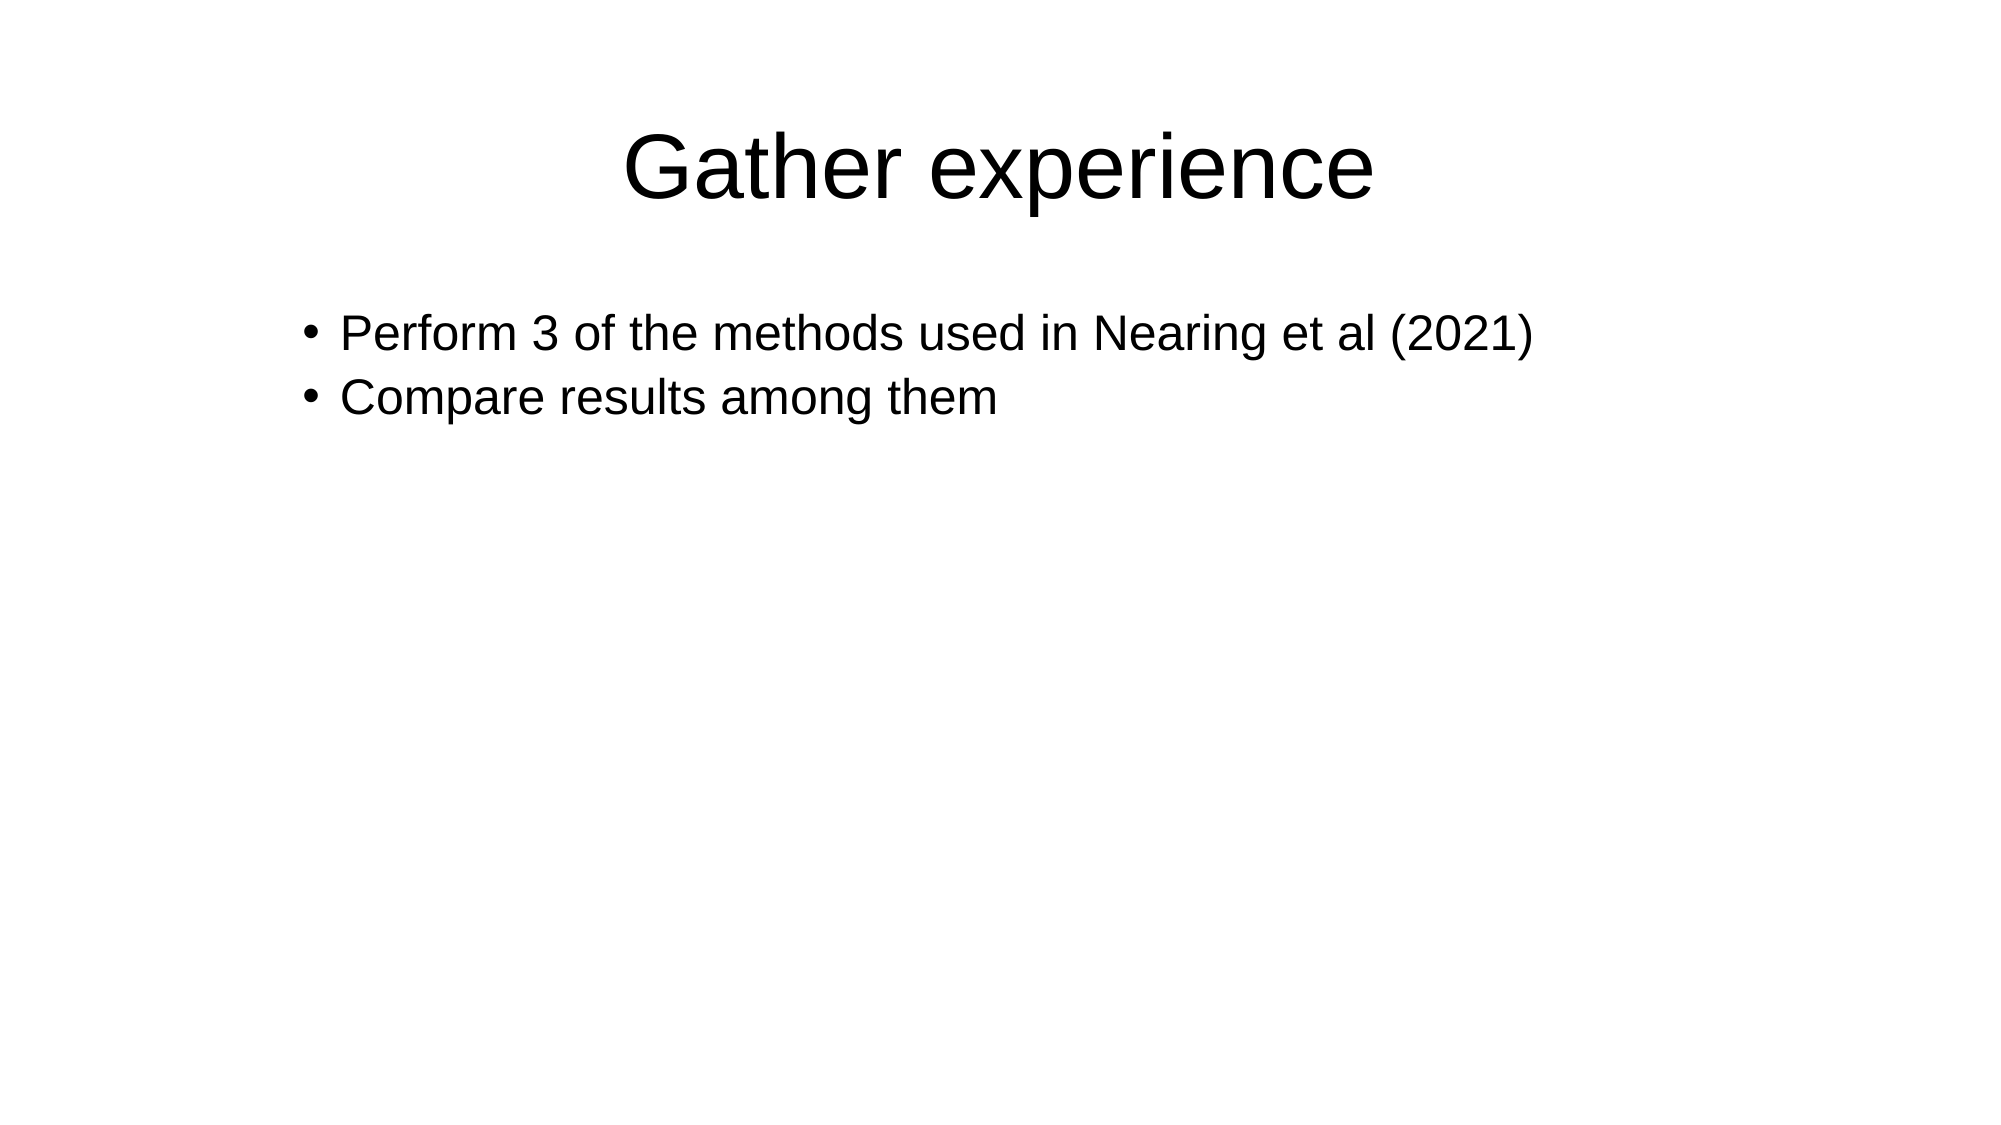

# Gather experience
Perform 3 of the methods used in Nearing et al (2021)
Compare results among them